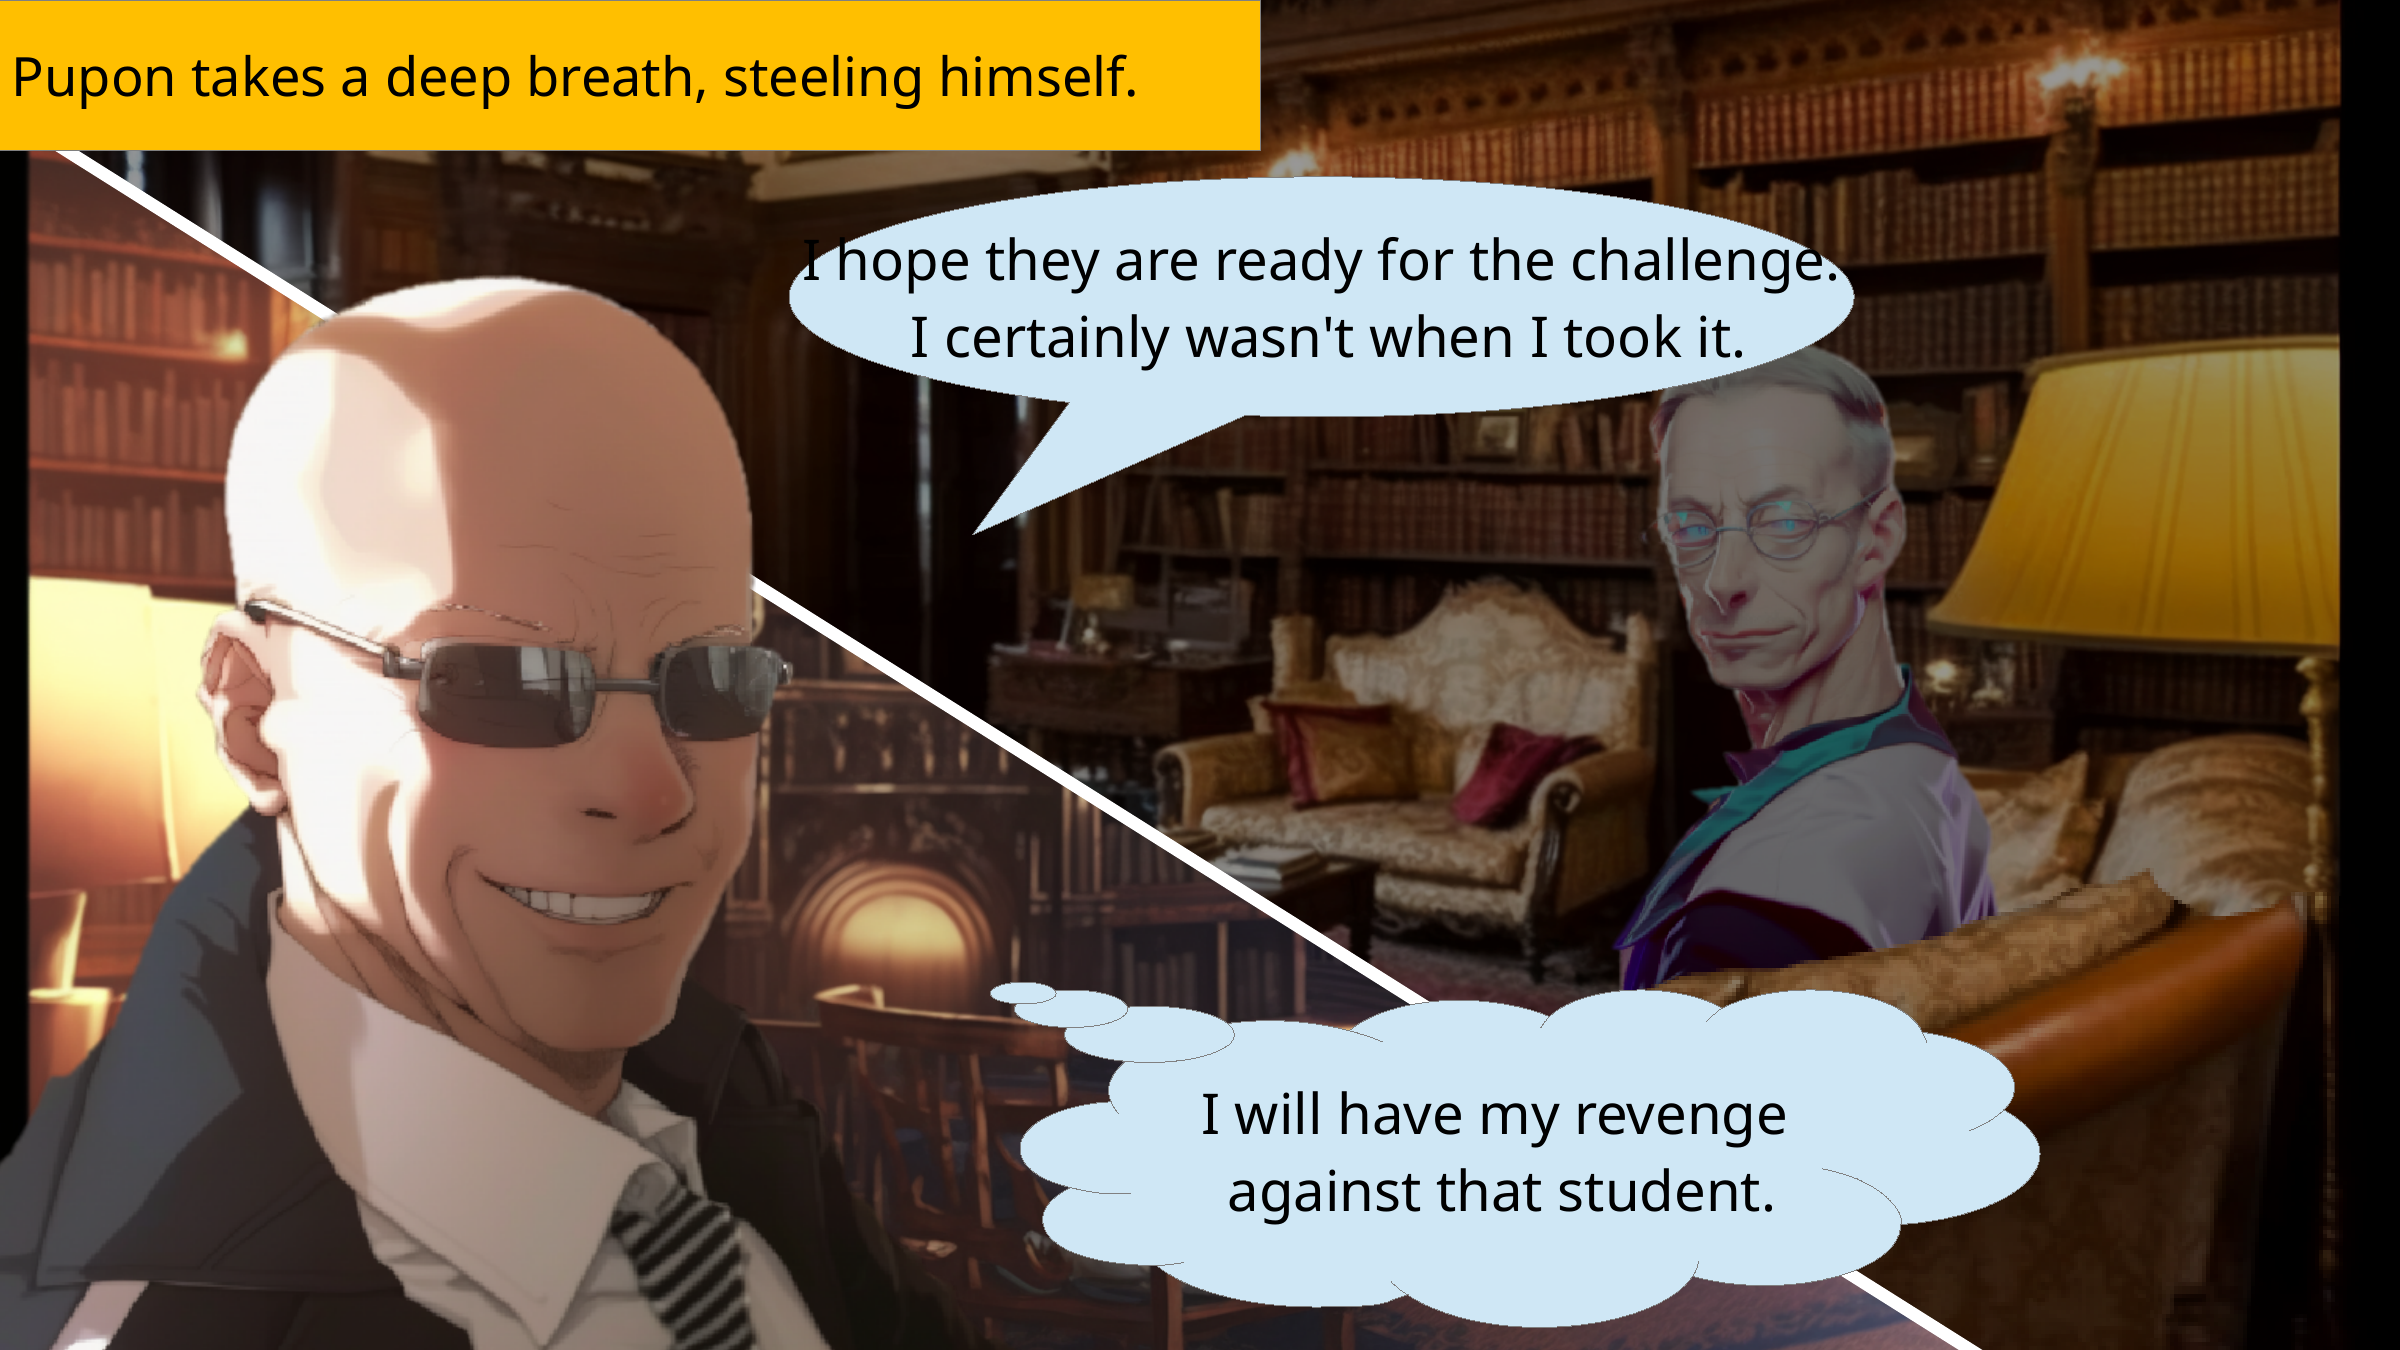

Pupon takes a deep breath, steeling himself.
I hope they are ready for the challenge.
 I certainly wasn't when I took it.
I will have my revenge
 against that student.